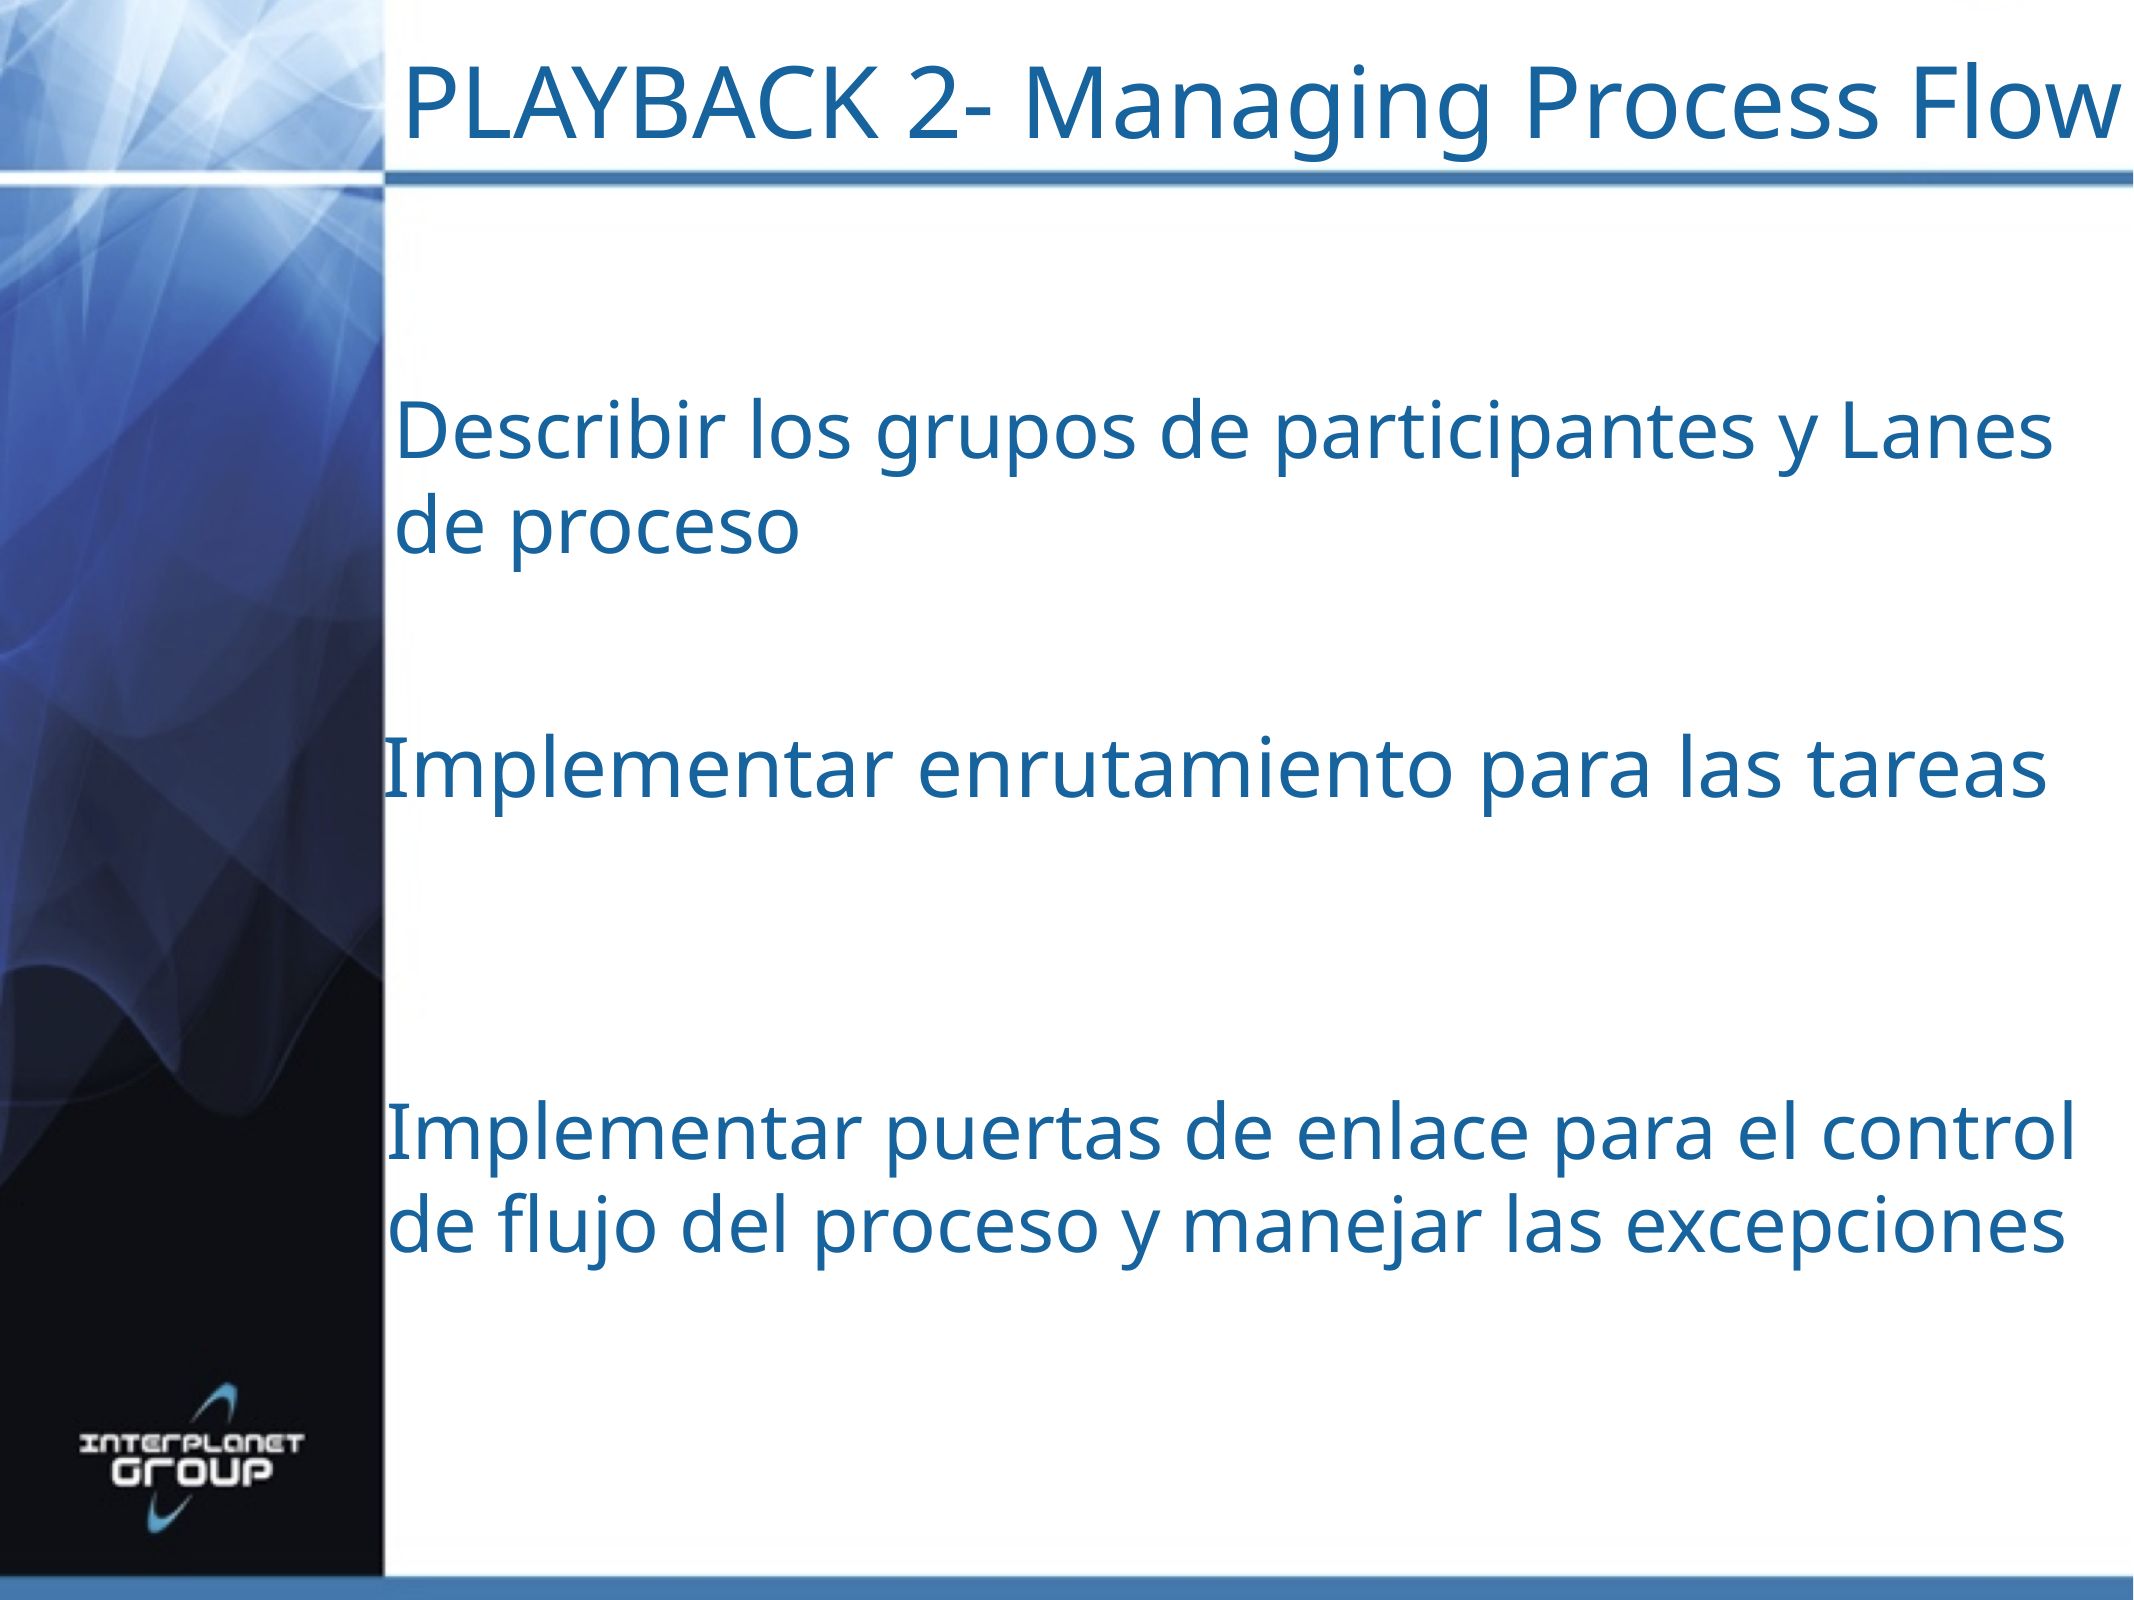

PLAYBACK 2- Managing Process Flow
# Describir los grupos de participantes y Lanes de proceso
Implementar enrutamiento para las tareas
Implementar puertas de enlace para el control de flujo del proceso y manejar las excepciones